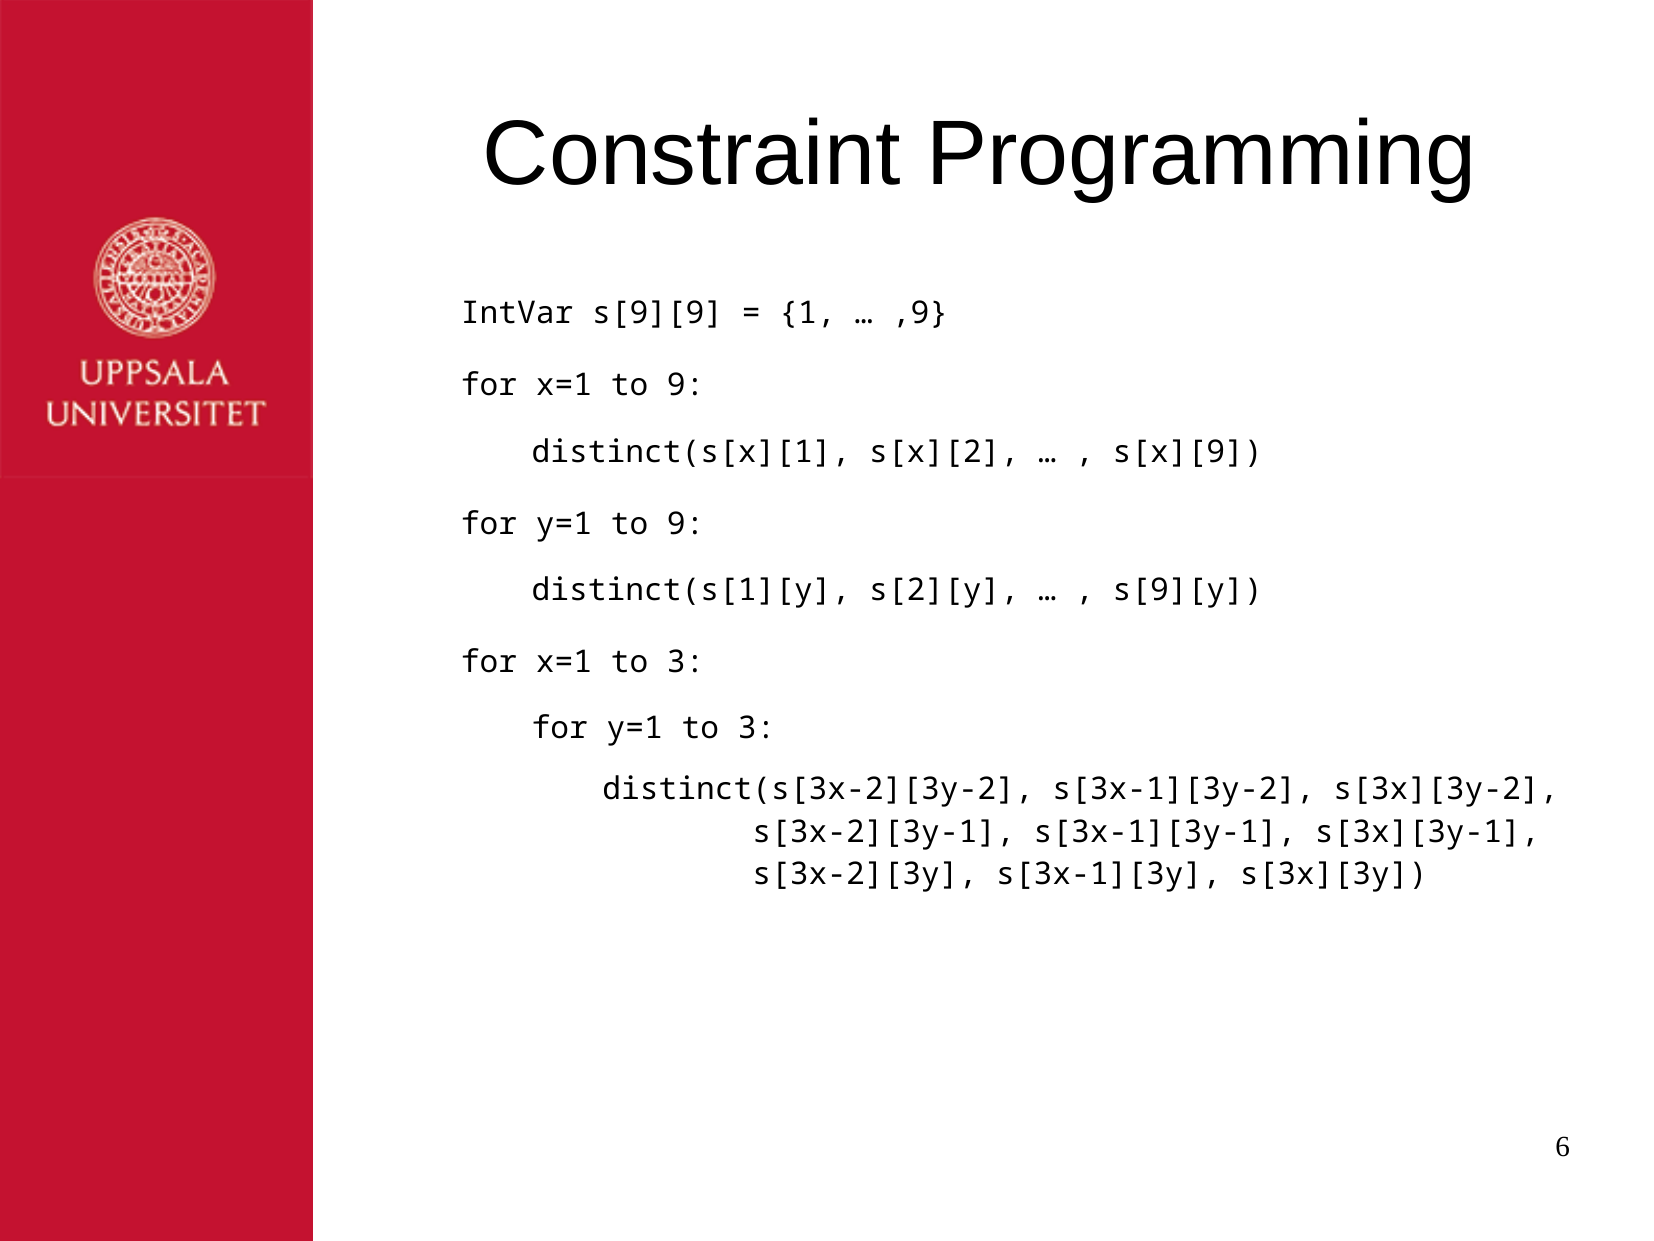

# Constraint Programming
IntVar s[9][9] = {1, … ,9}
for x=1 to 9:
distinct(s[x][1], s[x][2], … , s[x][9])
for y=1 to 9:
distinct(s[1][y], s[2][y], … , s[9][y])
for x=1 to 3:
for y=1 to 3:
distinct(s[3x-2][3y-2], s[3x-1][3y-2], s[3x][3y-2],		s[3x-2][3y-1], s[3x-1][3y-1], s[3x][3y-1],		s[3x-2][3y], s[3x-1][3y], s[3x][3y])
6